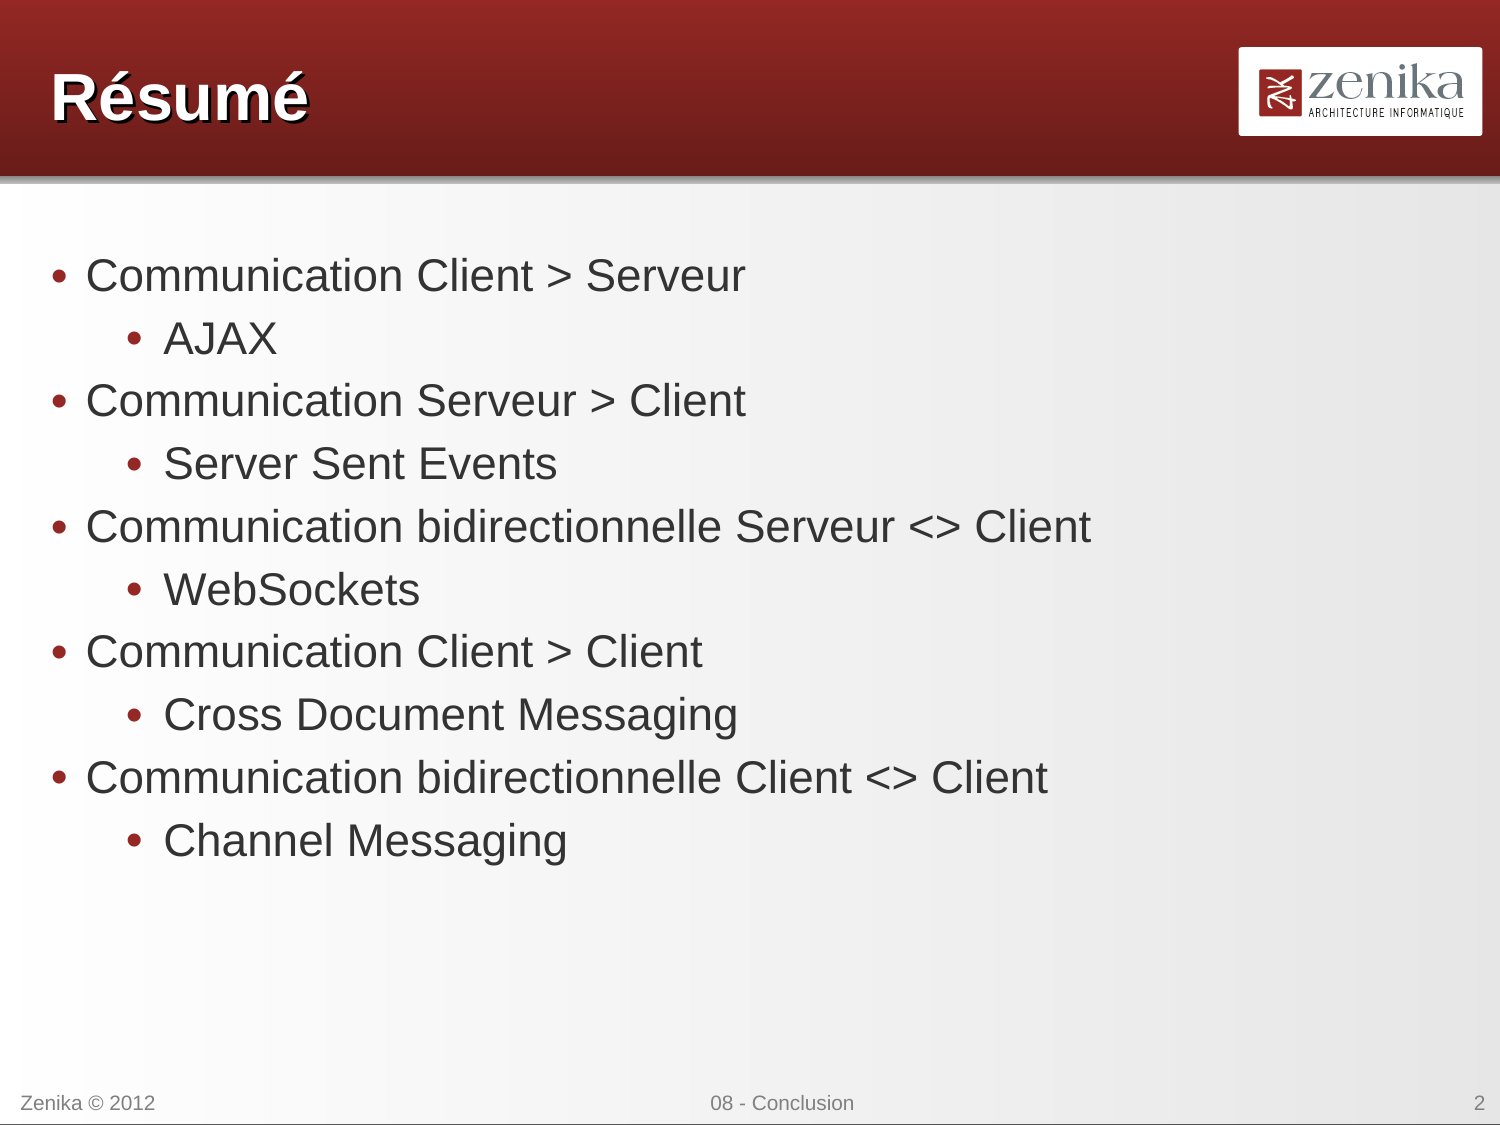

# Résumé
Communication Client > Serveur
AJAX
Communication Serveur > Client
Server Sent Events
Communication bidirectionnelle Serveur <> Client
WebSockets
Communication Client > Client
Cross Document Messaging
Communication bidirectionnelle Client <> Client
Channel Messaging